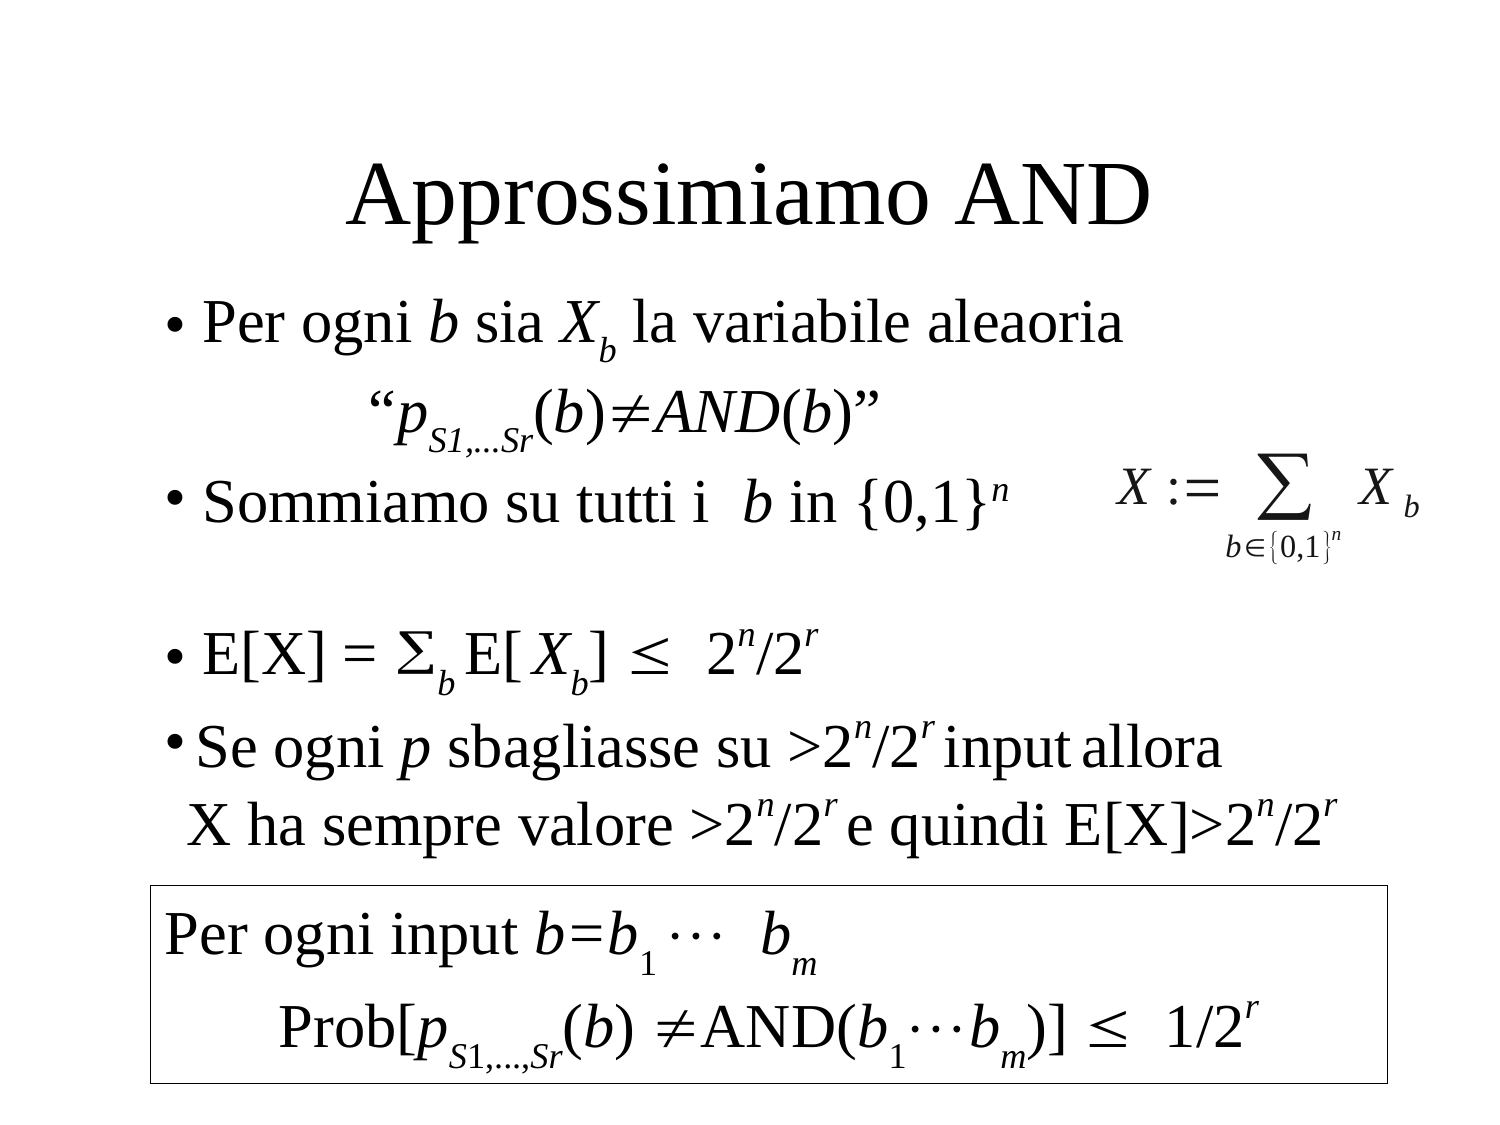

# Approssimiamo AND
 Per ogni b sia Xb la variabile aleaoria “pS1,...Sr(b)≠AND(b)”
 Sommiamo su tutti i b in {0,1}n
 E[X] = b E[ Xb] ≤ 2n/2r
 Se ogni p sbagliasse su >2n/2r input allora
X ha sempre valore >2n/2r e quindi E[X]>2n/2r
Per ogni input b=b1 ⋯ bm
Prob[pS1,...,Sr(b) ≠AND(b1⋯bm)] ≤ 1/2r